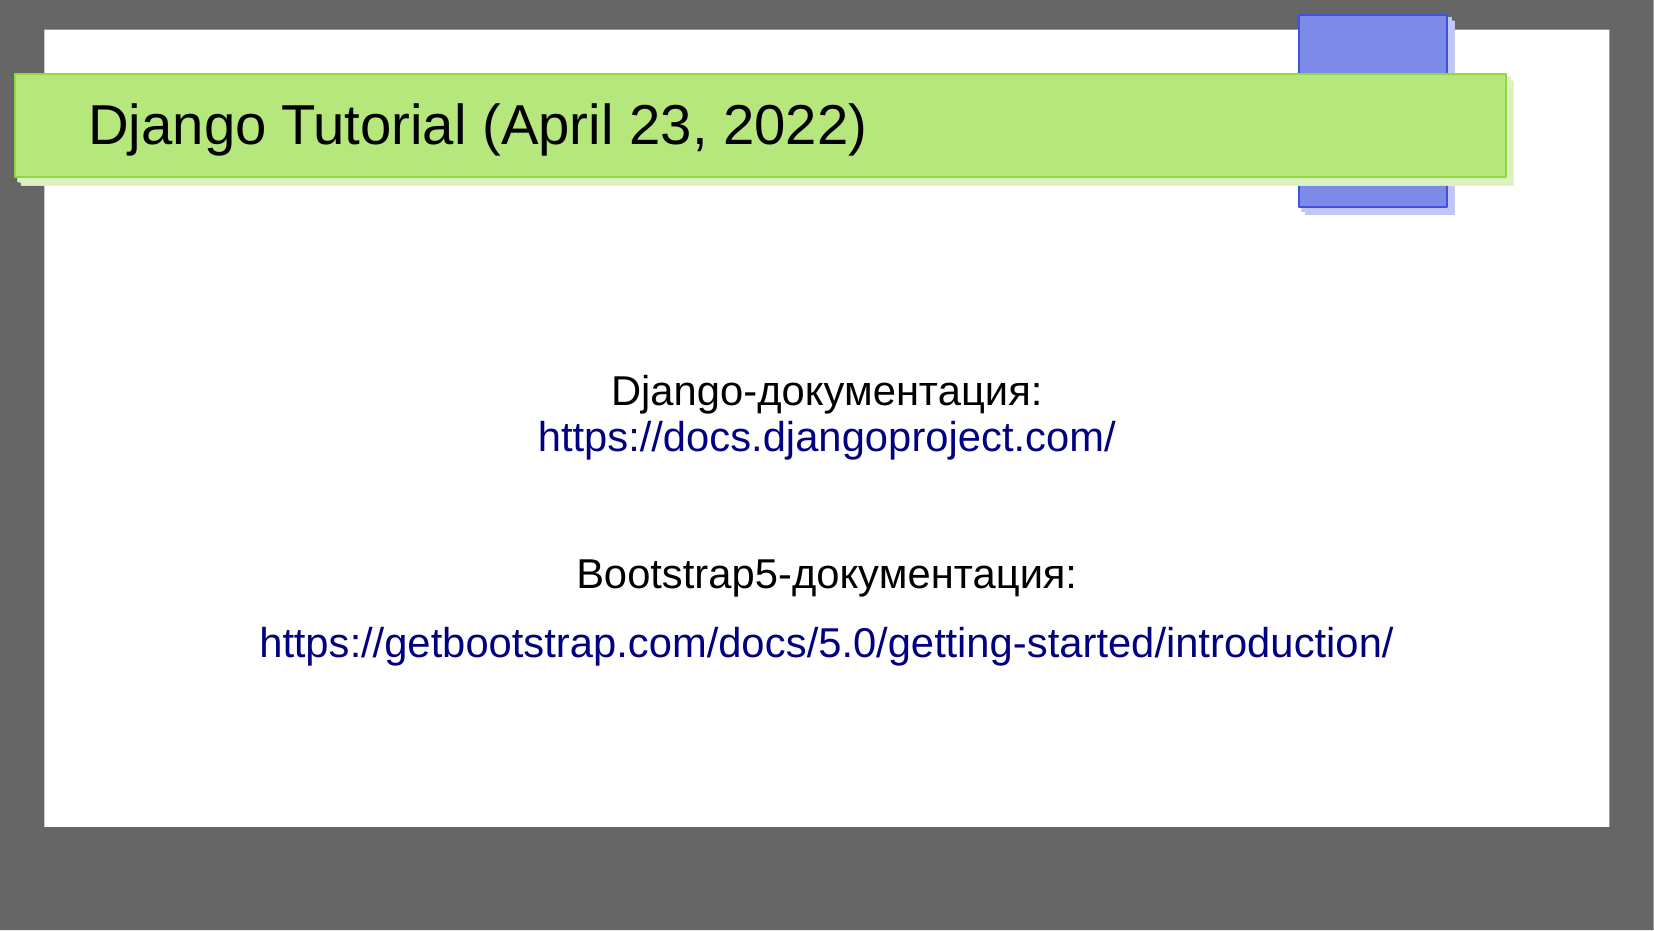

# Django Tutorial (April 23, 2022)
Django-документация:
https://docs.djangoproject.com/
Bootstrap5-документация:
https://getbootstrap.com/docs/5.0/getting-started/introduction/